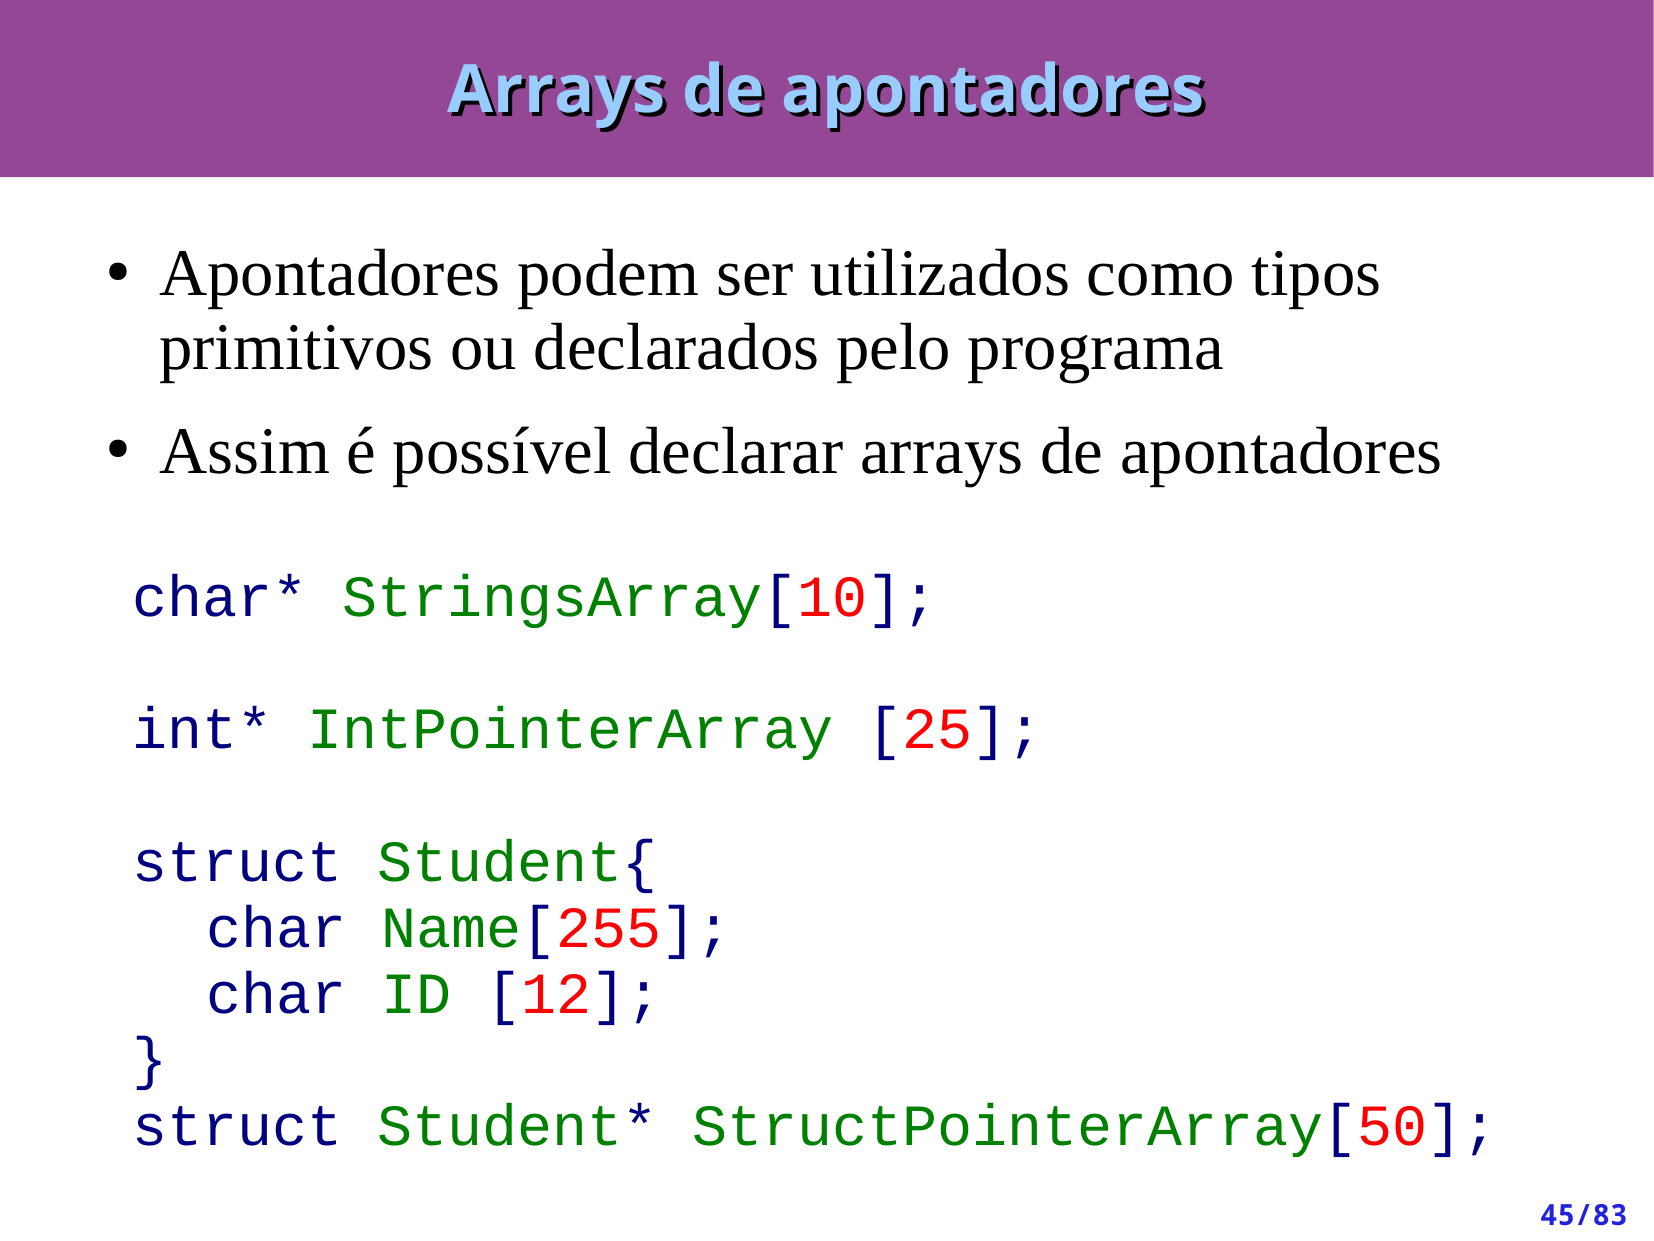

# Arrays de apontadores
Apontadores podem ser utilizados como tipos primitivos ou declarados pelo programa
Assim é possível declarar arrays de apontadores
char* StringsArray[10];
int* IntPointerArray [25];
struct Student{
	char Name[255];
	char ID [12];
}
struct Student* StructPointerArray[50];
45